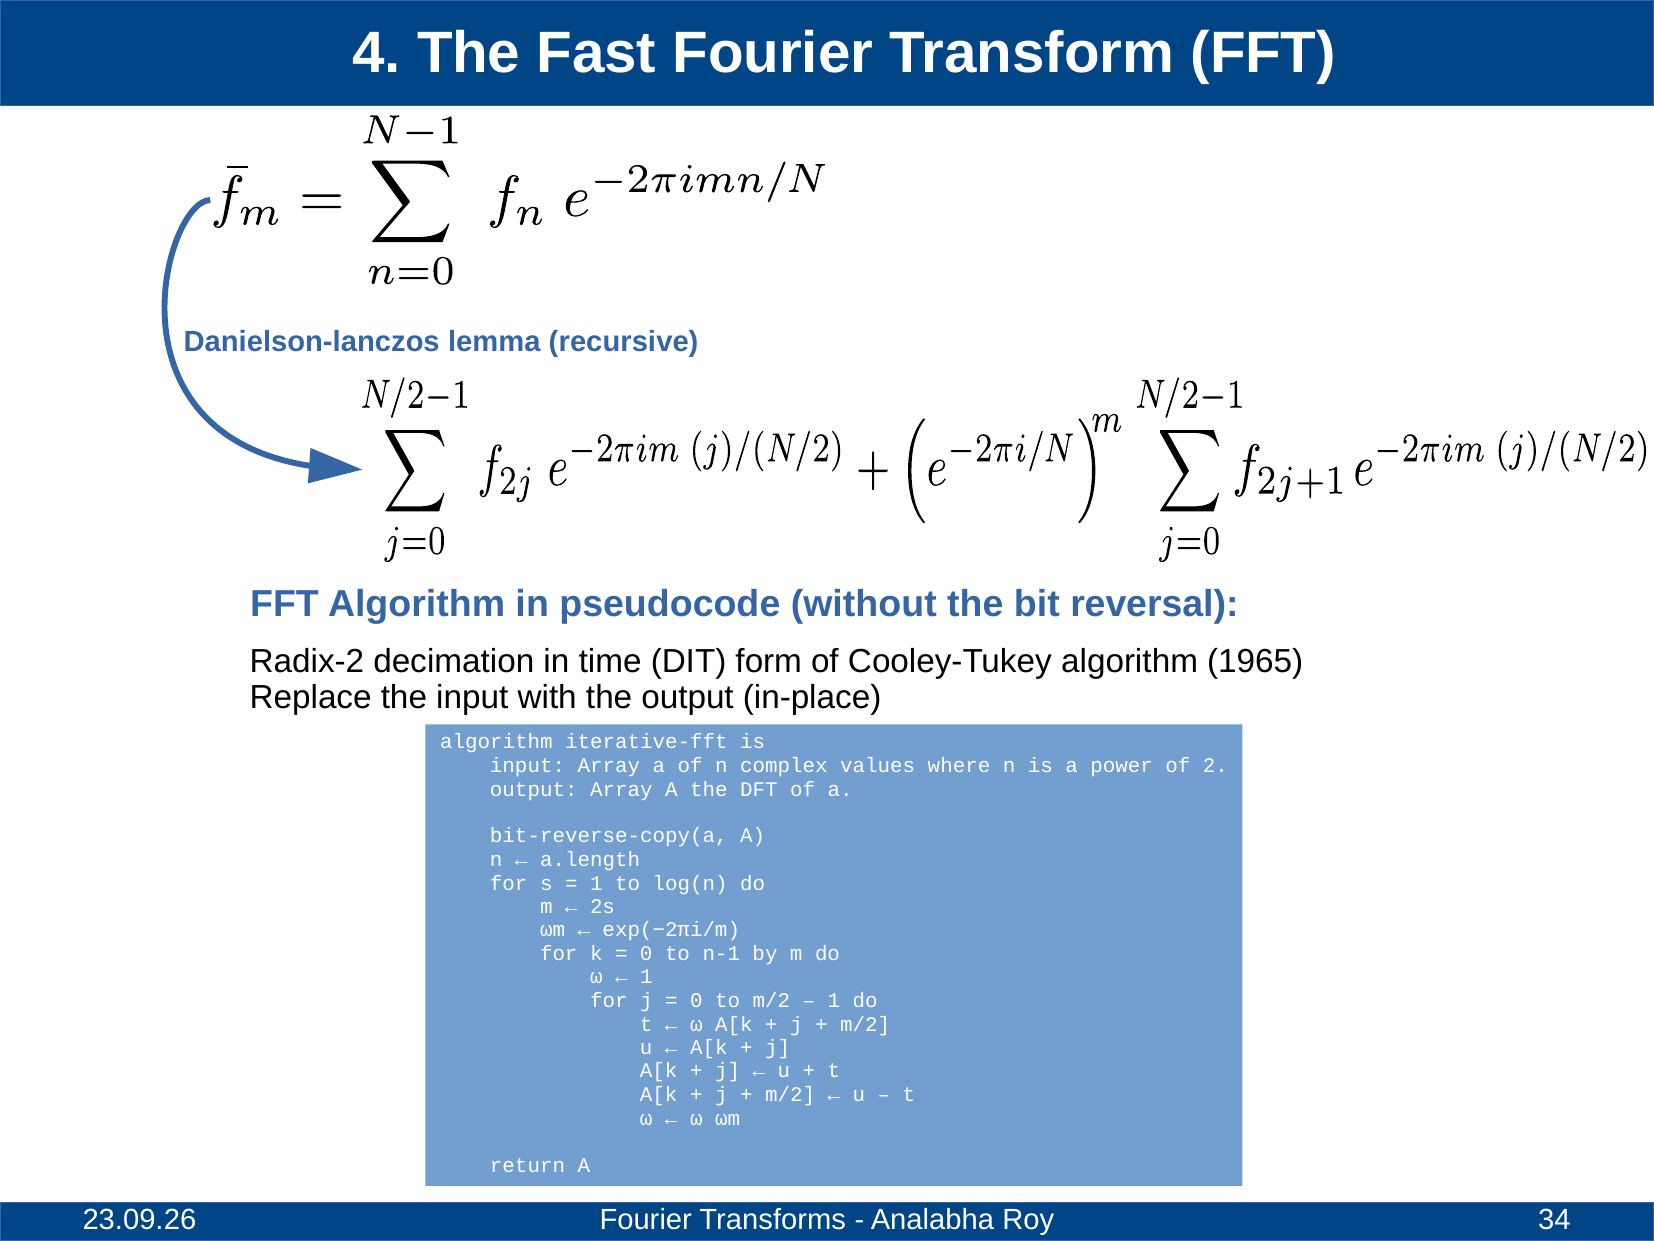

# 4. The Fast Fourier Transform (FFT)
Danielson-lanczos lemma (recursive)
FFT Algorithm in pseudocode (without the bit reversal):
Radix-2 decimation in time (DIT) form of Cooley-Tukey algorithm (1965)
Replace the input with the output (in-place)
algorithm iterative-fft is
 input: Array a of n complex values where n is a power of 2.
 output: Array A the DFT of a.
 bit-reverse-copy(a, A)
 n ← a.length
 for s = 1 to log(n) do
 m ← 2s
 ωm ← exp(−2πi/m)
 for k = 0 to n-1 by m do
 ω ← 1
 for j = 0 to m/2 – 1 do
 t ← ω A[k + j + m/2]
 u ← A[k + j]
 A[k + j] ← u + t
 A[k + j + m/2] ← u – t
 ω ← ω ωm
 return A
Your name here (insert->page number)
34